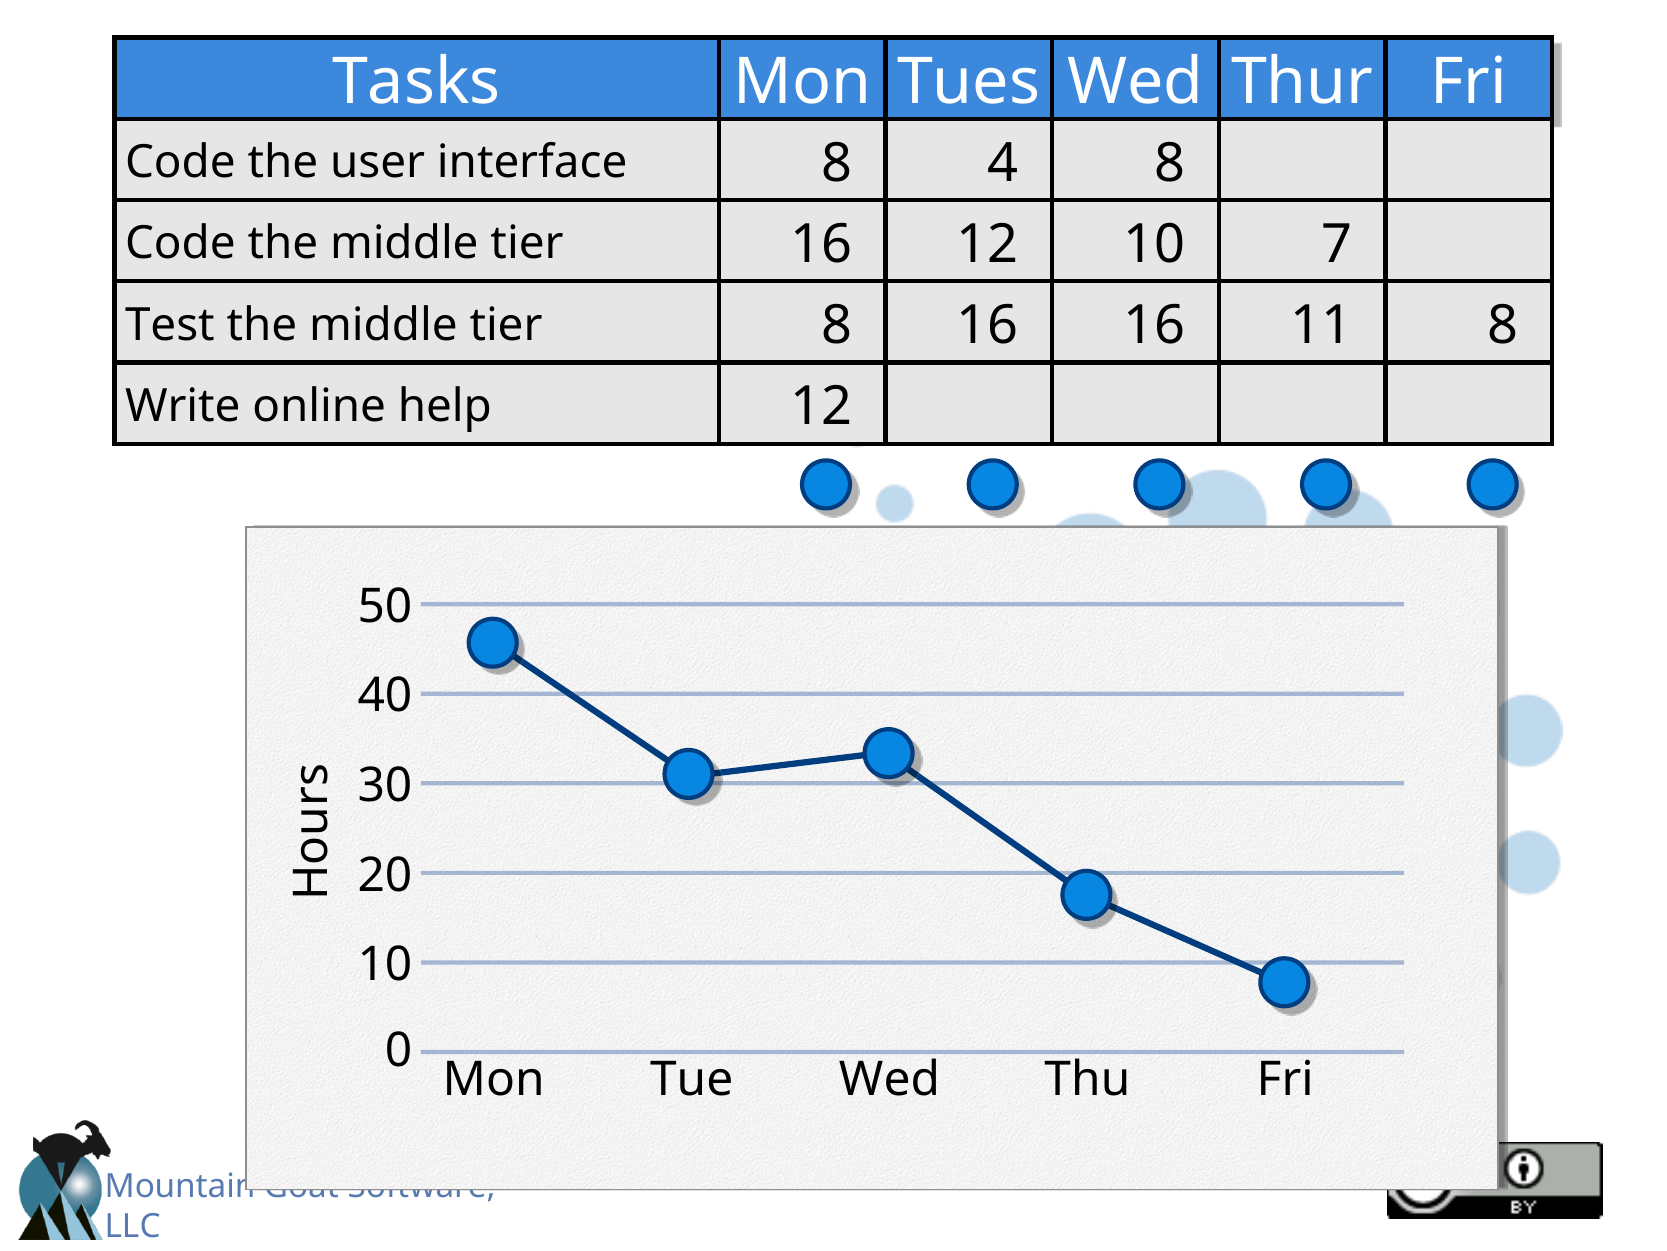

Tasks
Mon
Tues
Wed
Thur
Fri
Code the user interface
8
4
12
16
8
10
16
7
11
8
Code the middle tier
16
Test the middle tier
8
Write online help
12
50
40
30
Hours
20
10
0
Mon
Tue
Wed
Thu
Fri